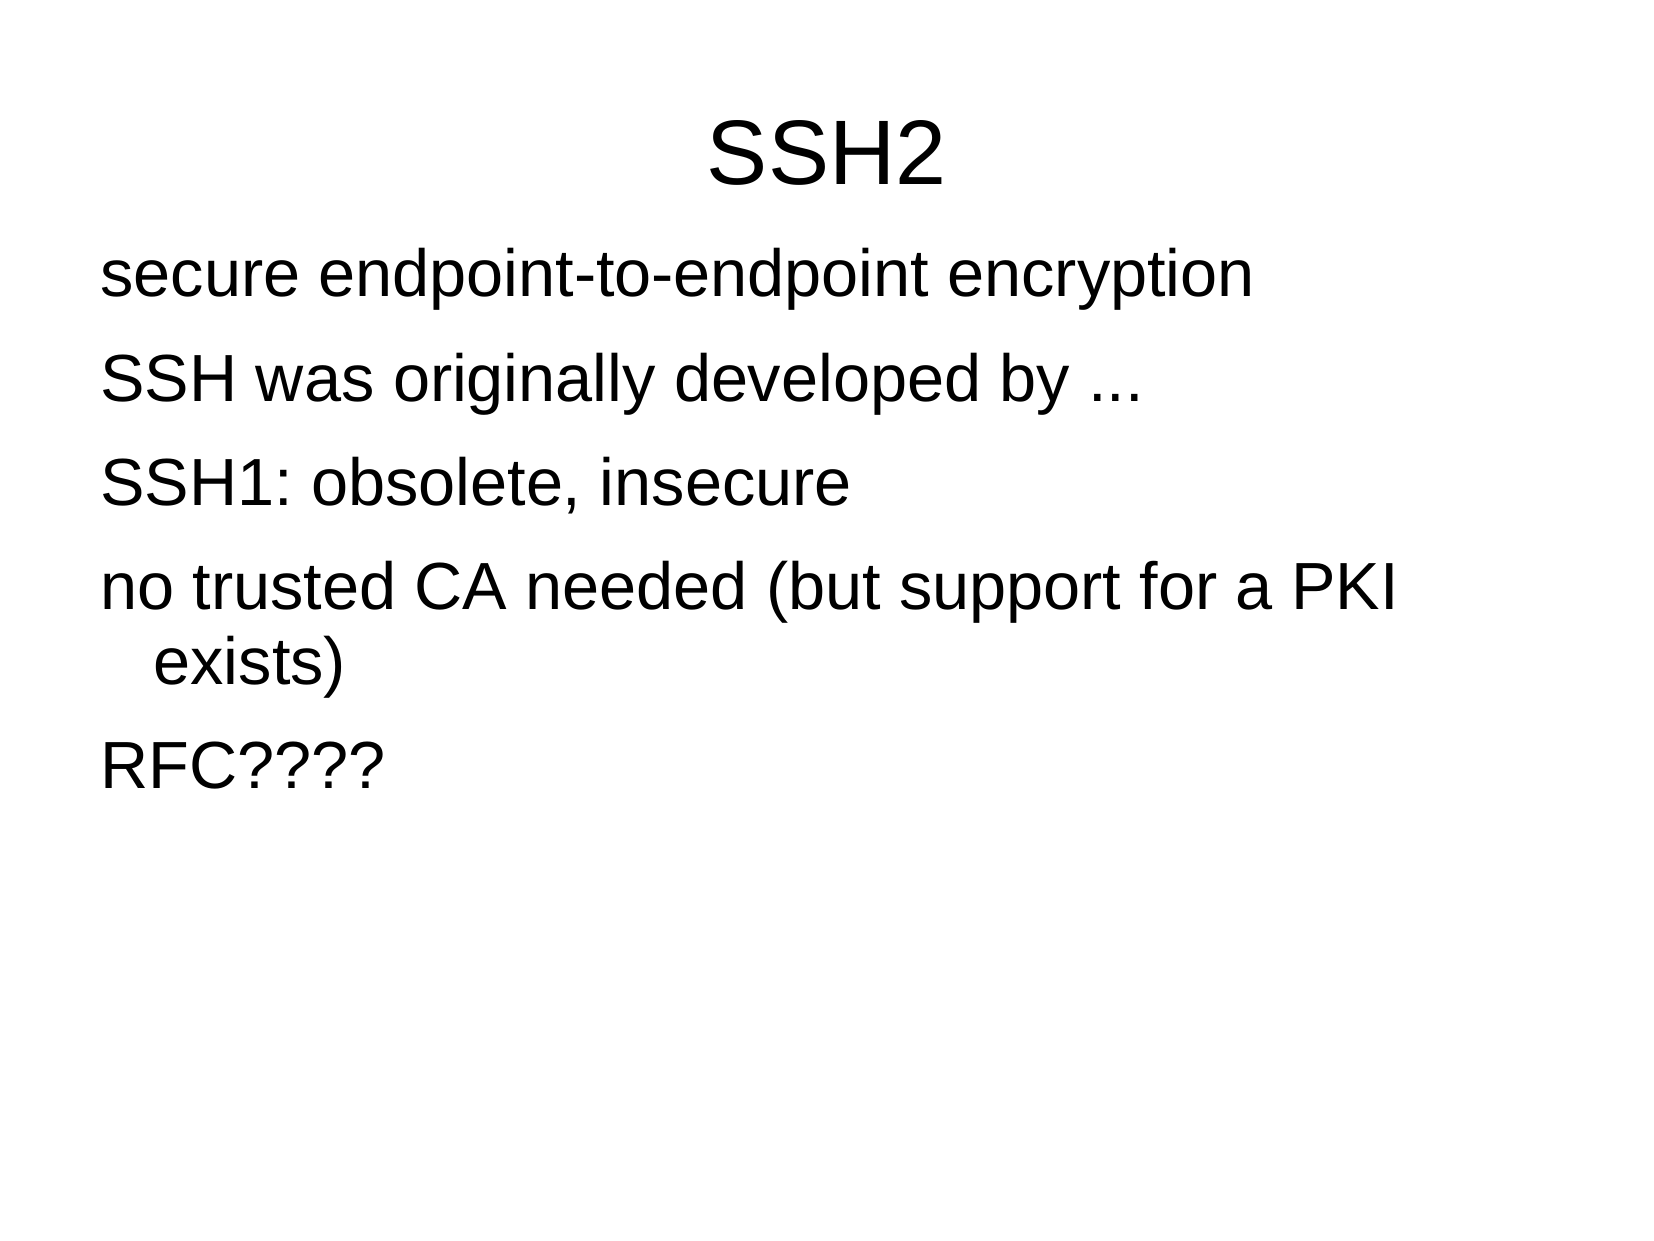

# SSH2
secure endpoint-to-endpoint encryption
SSH was originally developed by ...
SSH1: obsolete, insecure
no trusted CA needed (but support for a PKI exists)
RFC????